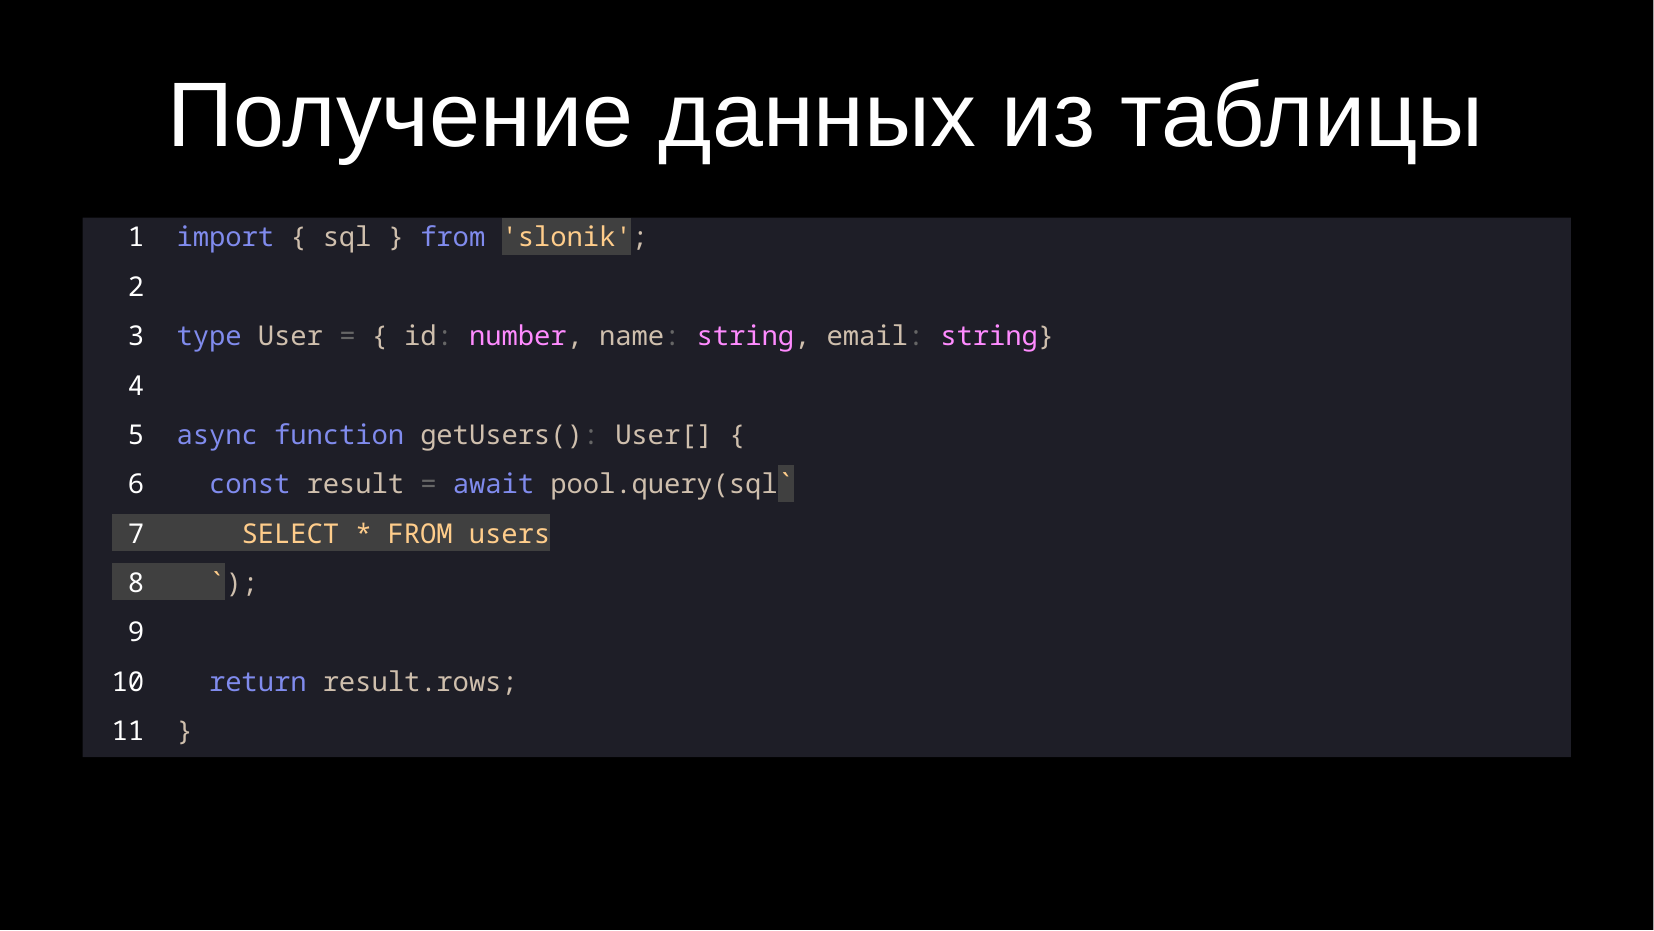

# Получение данных из таблицы
 1 import { sql } from 'slonik';
 2
 3 type User = { id: number, name: string, email: string}
 4
 5 async function getUsers(): User[] {
 6 const result = await pool.query(sql`
 7 SELECT * FROM users
 8 `);
 9
10 return result.rows;
11 }